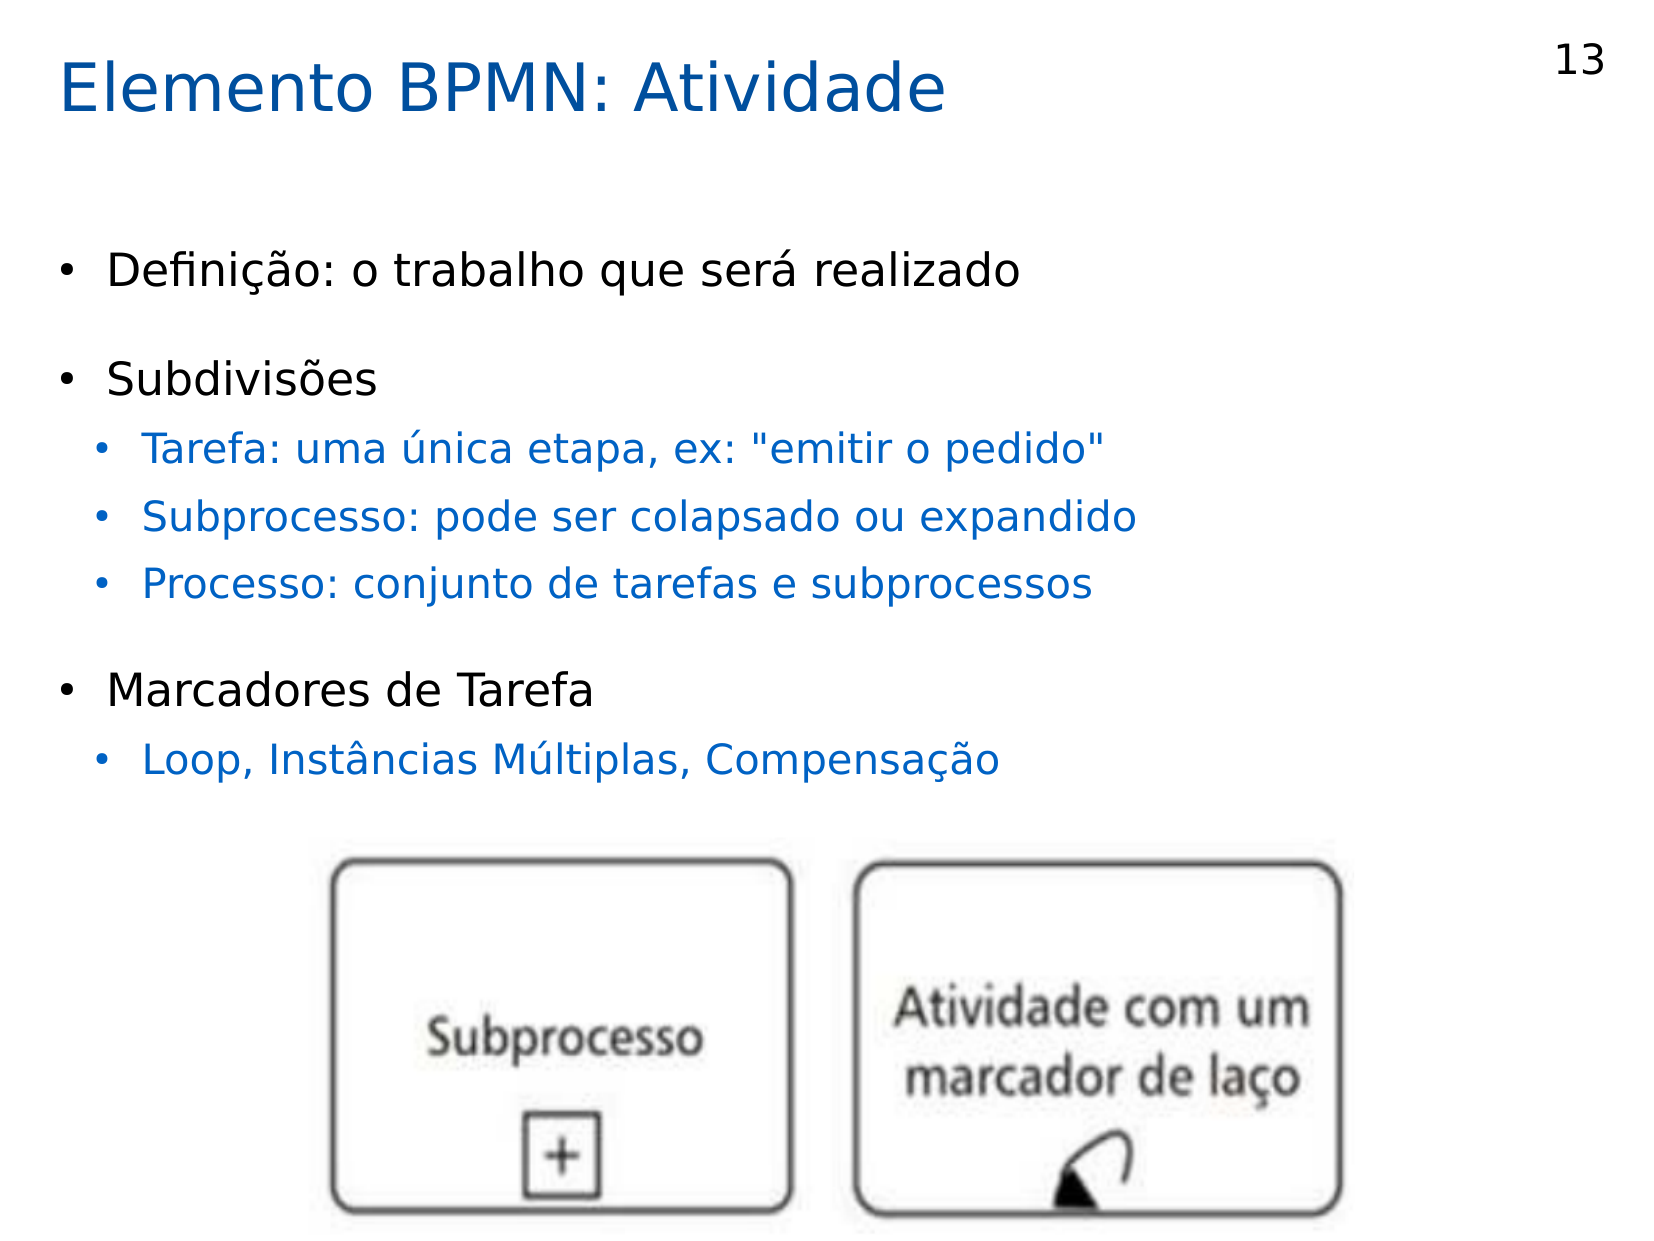

# Elemento BPMN: Atividade
13
Definição: o trabalho que será realizado
Subdivisões
Tarefa: uma única etapa, ex: "emitir o pedido"
Subprocesso: pode ser colapsado ou expandido
Processo: conjunto de tarefas e subprocessos
Marcadores de Tarefa
Loop, Instâncias Múltiplas, Compensação